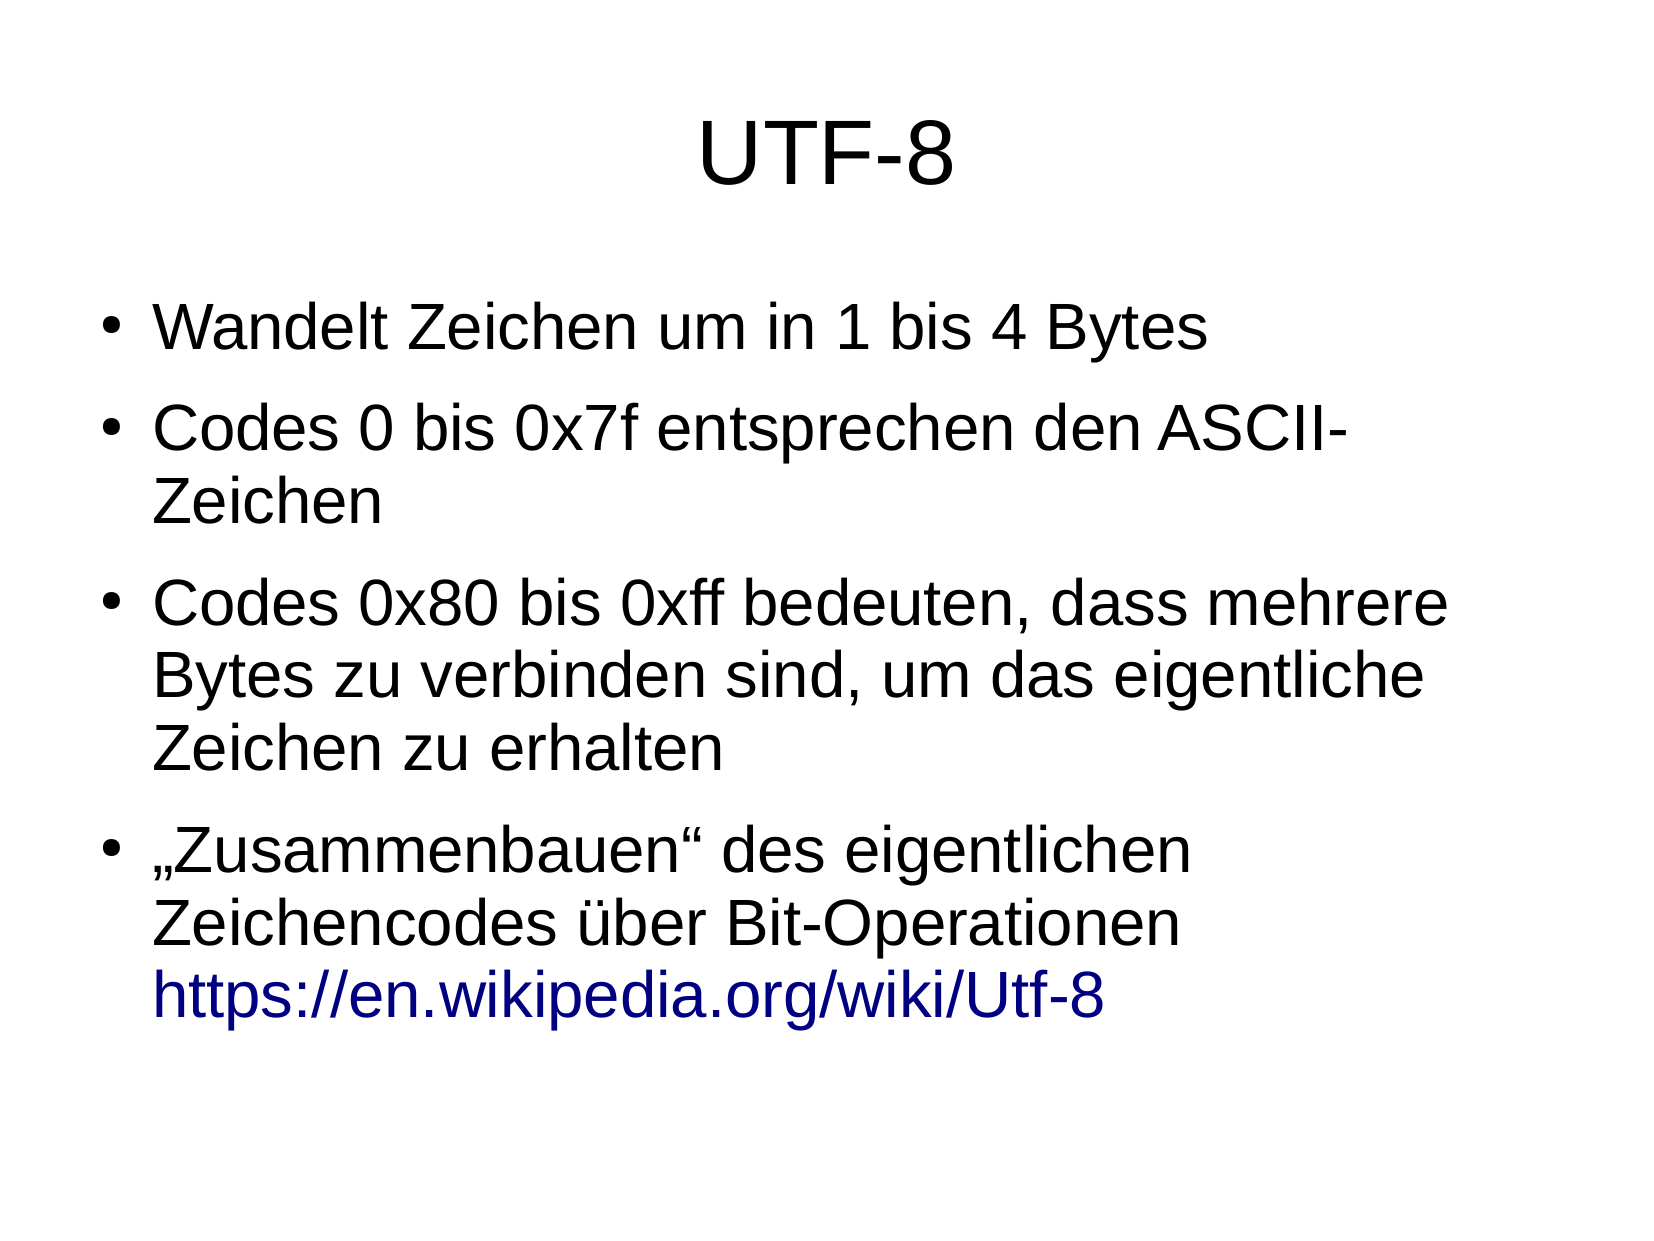

# UTF-8
Wandelt Zeichen um in 1 bis 4 Bytes
Codes 0 bis 0x7f entsprechen den ASCII-Zeichen
Codes 0x80 bis 0xff bedeuten, dass mehrere Bytes zu verbinden sind, um das eigentliche Zeichen zu erhalten
„Zusammenbauen“ des eigentlichen Zeichencodes über Bit-Operationen
https://en.wikipedia.org/wiki/Utf-8